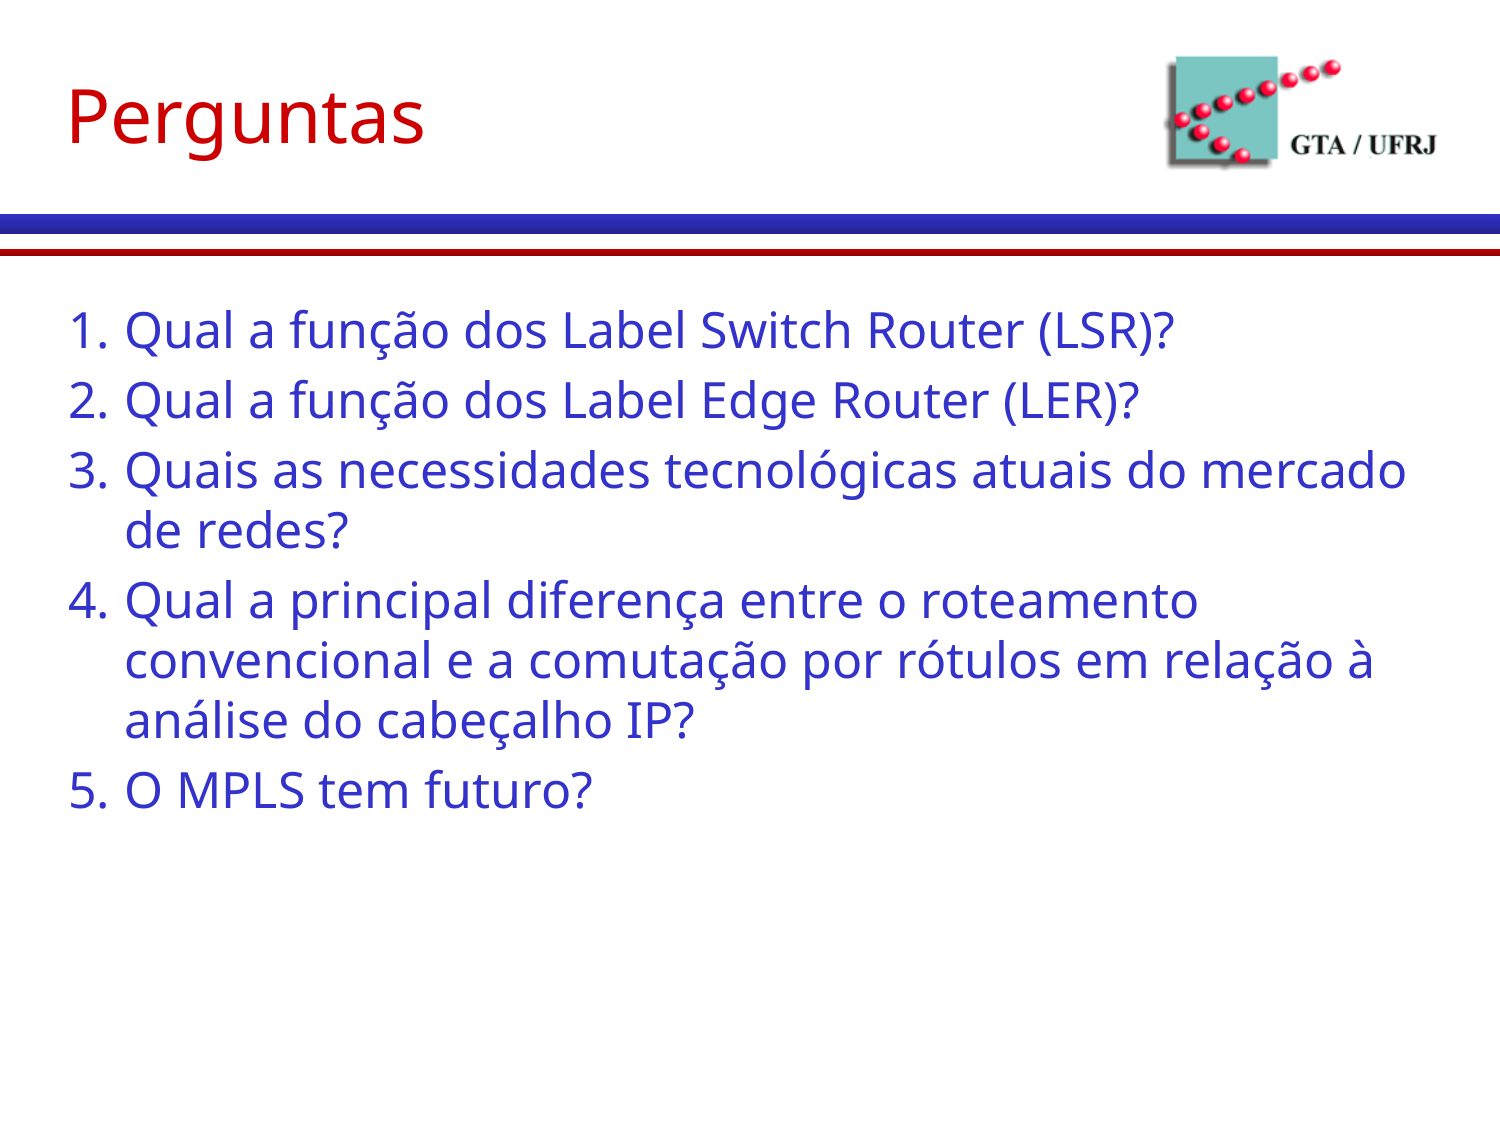

# Perguntas
Qual a função dos Label Switch Router (LSR)?
Qual a função dos Label Edge Router (LER)?
Quais as necessidades tecnológicas atuais do mercado de redes?
Qual a principal diferença entre o roteamento convencional e a comutação por rótulos em relação à análise do cabeçalho IP?
O MPLS tem futuro?